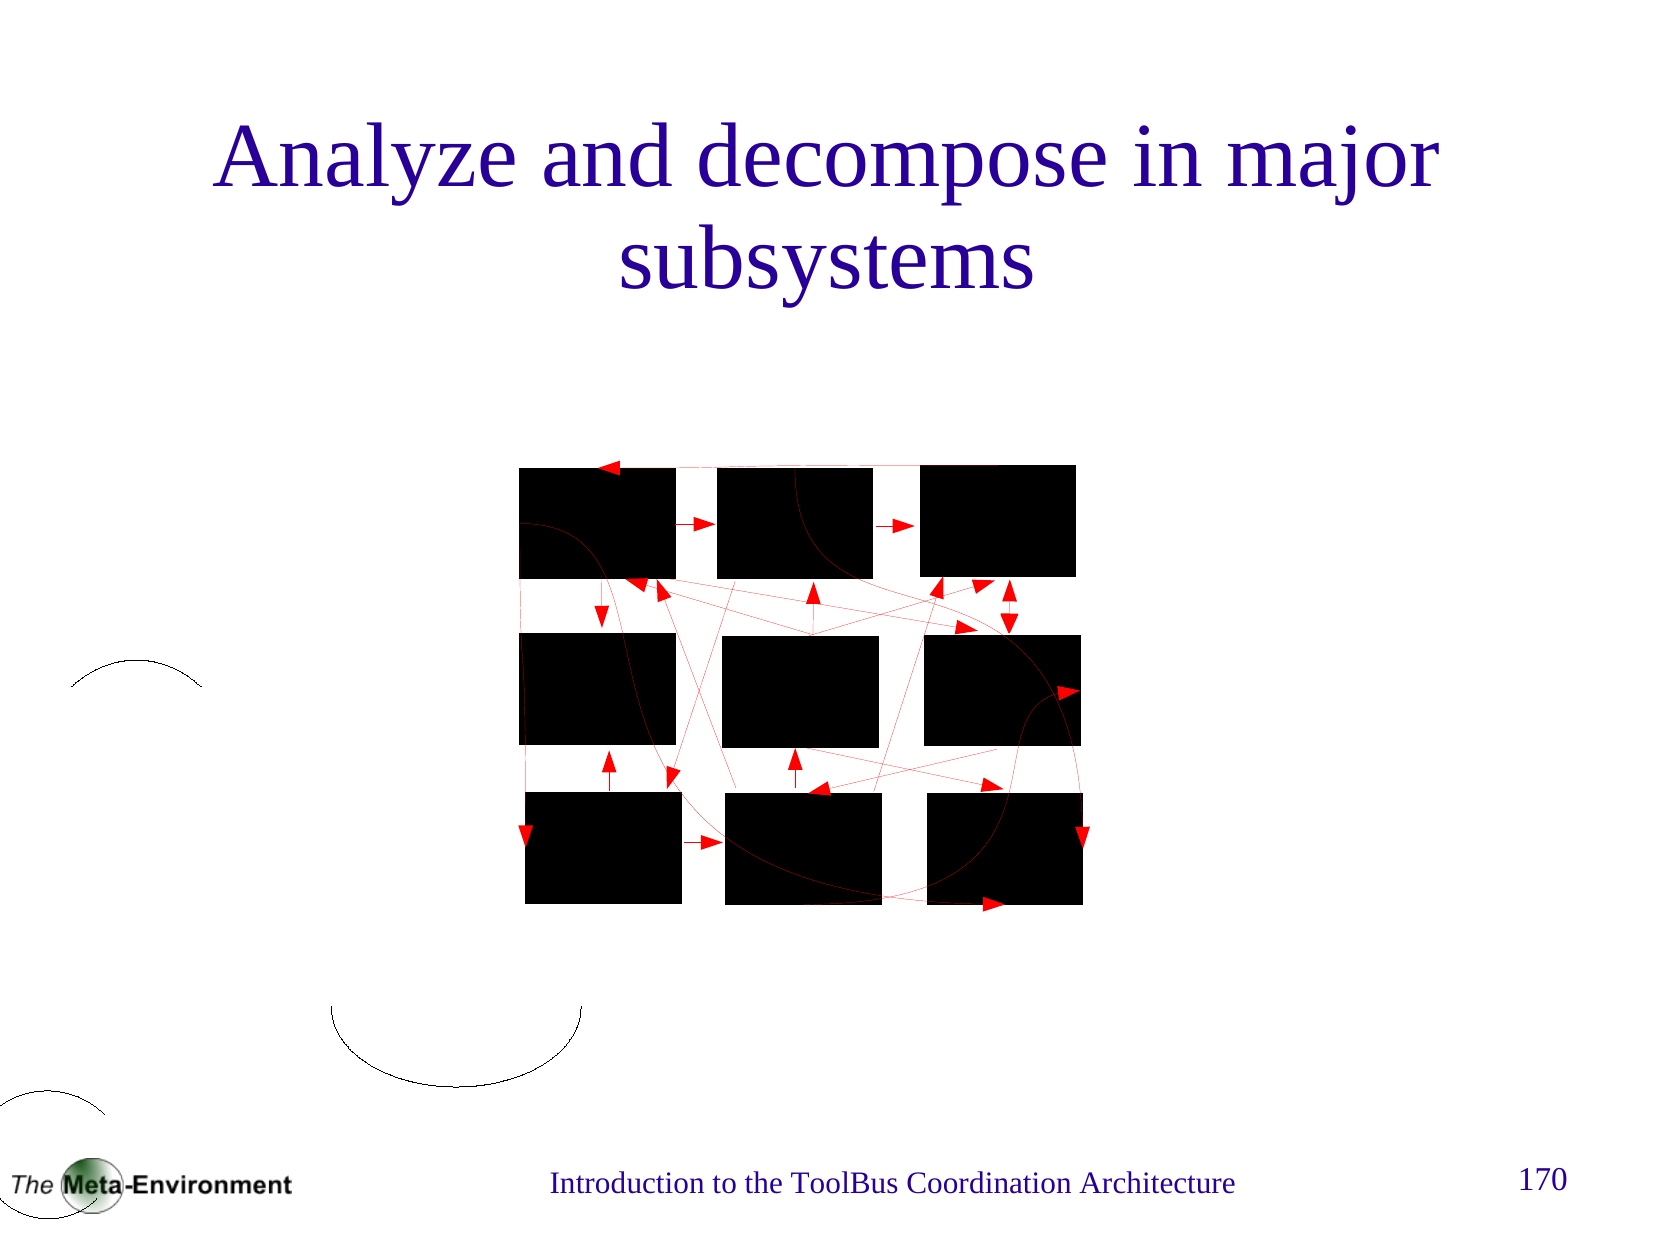

# Analyze and decompose in major subsystems